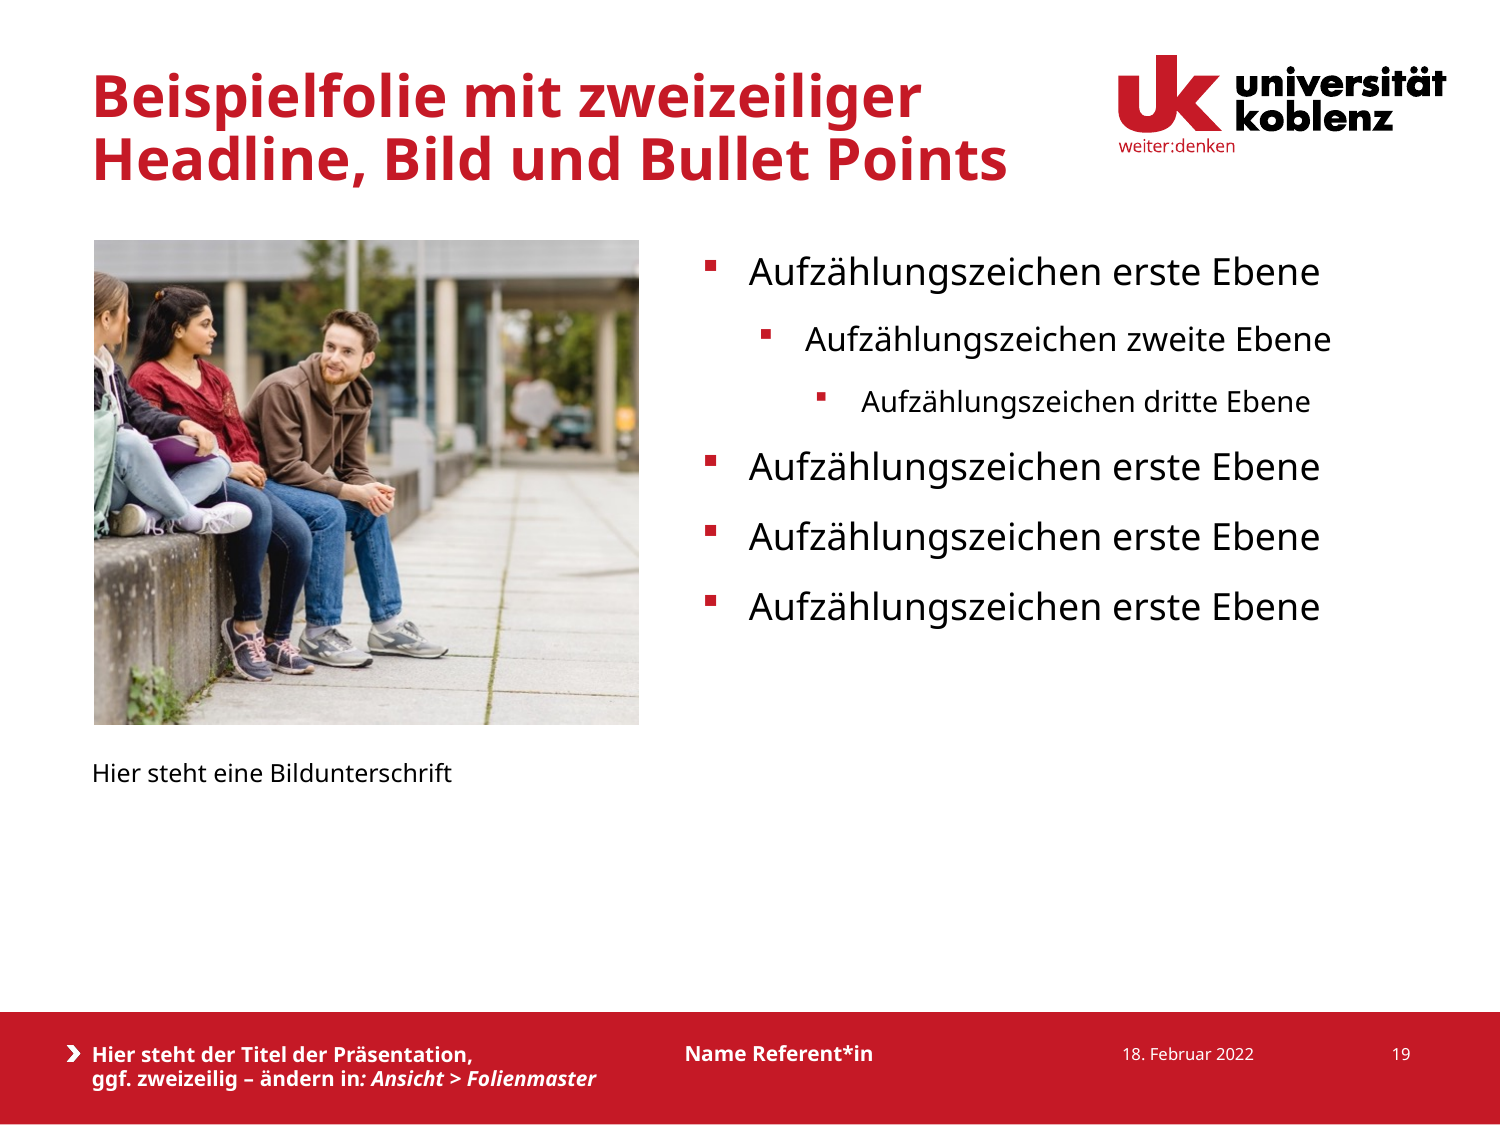

# Beispielfolie mit zweizeiliger Headline, Bild und Bullet Points
Aufzählungszeichen erste Ebene
Aufzählungszeichen zweite Ebene
Aufzählungszeichen dritte Ebene
Aufzählungszeichen erste Ebene
Aufzählungszeichen erste Ebene
Aufzählungszeichen erste Ebene
Hier steht eine Bildunterschrift